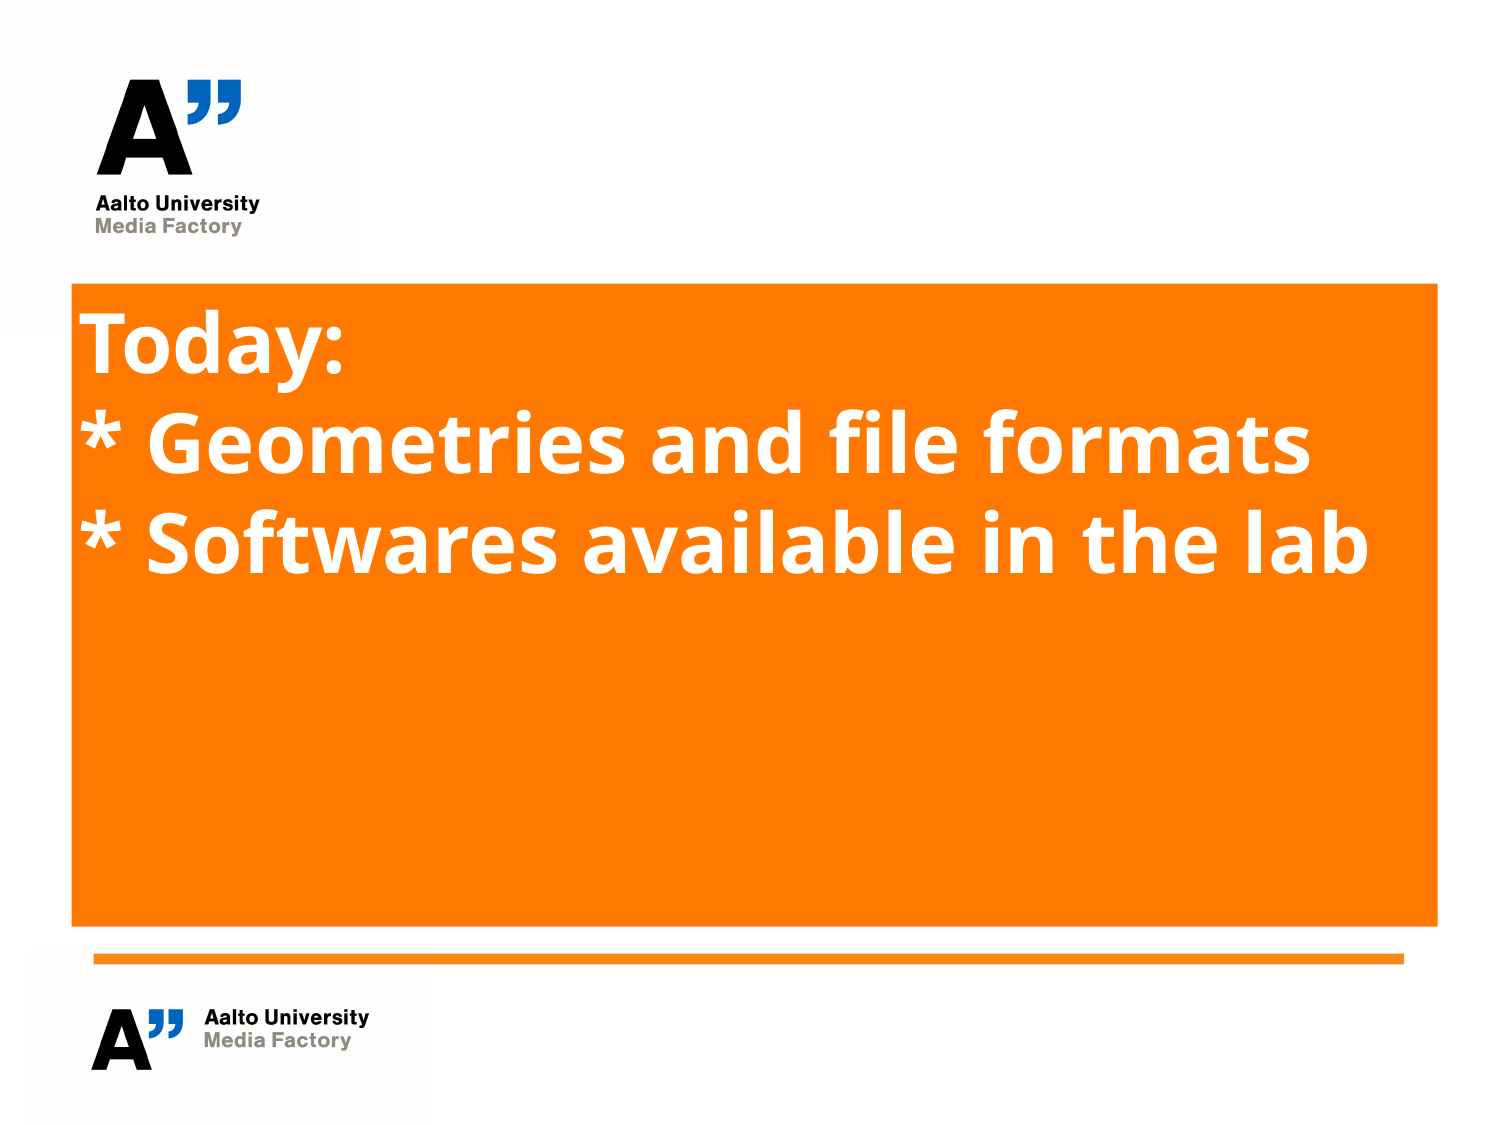

#
Today:
* Geometries and file formats
* Softwares available in the lab